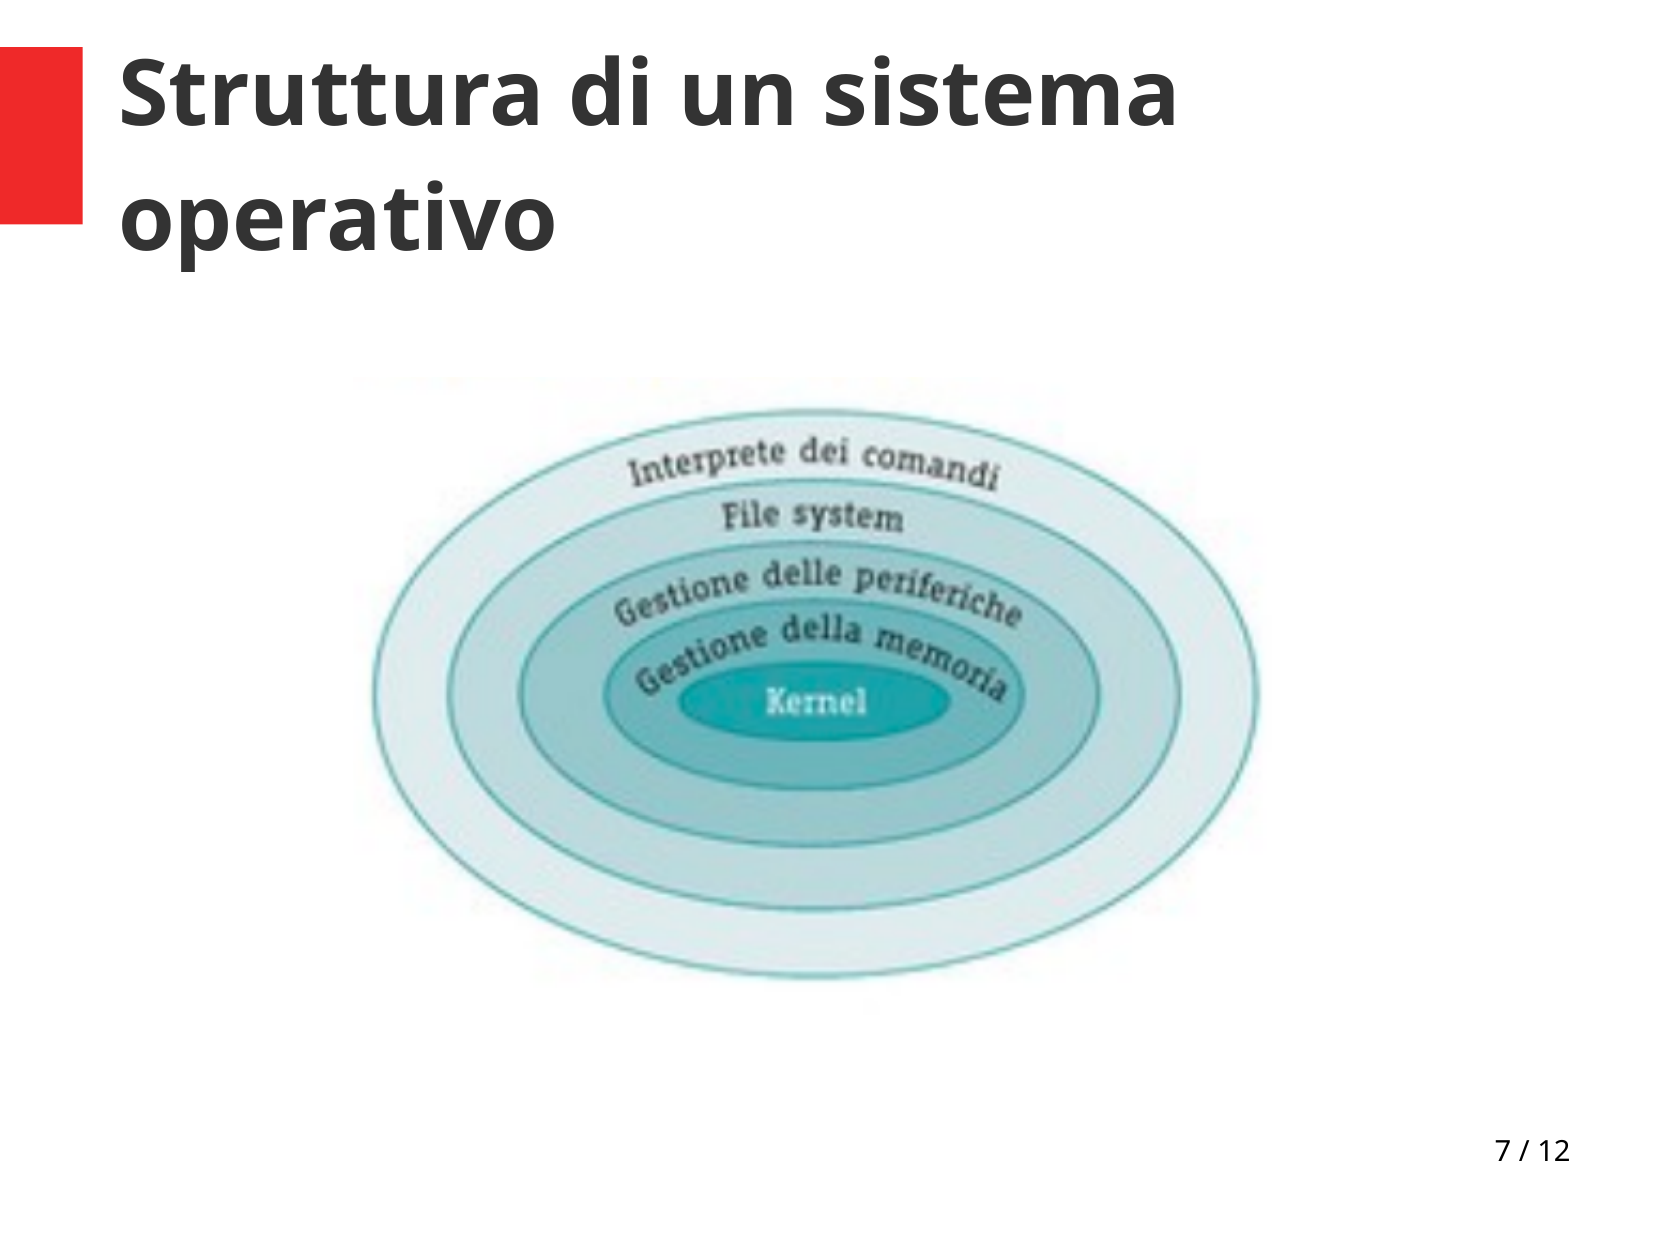

# Struttura di un sistema operativo
7